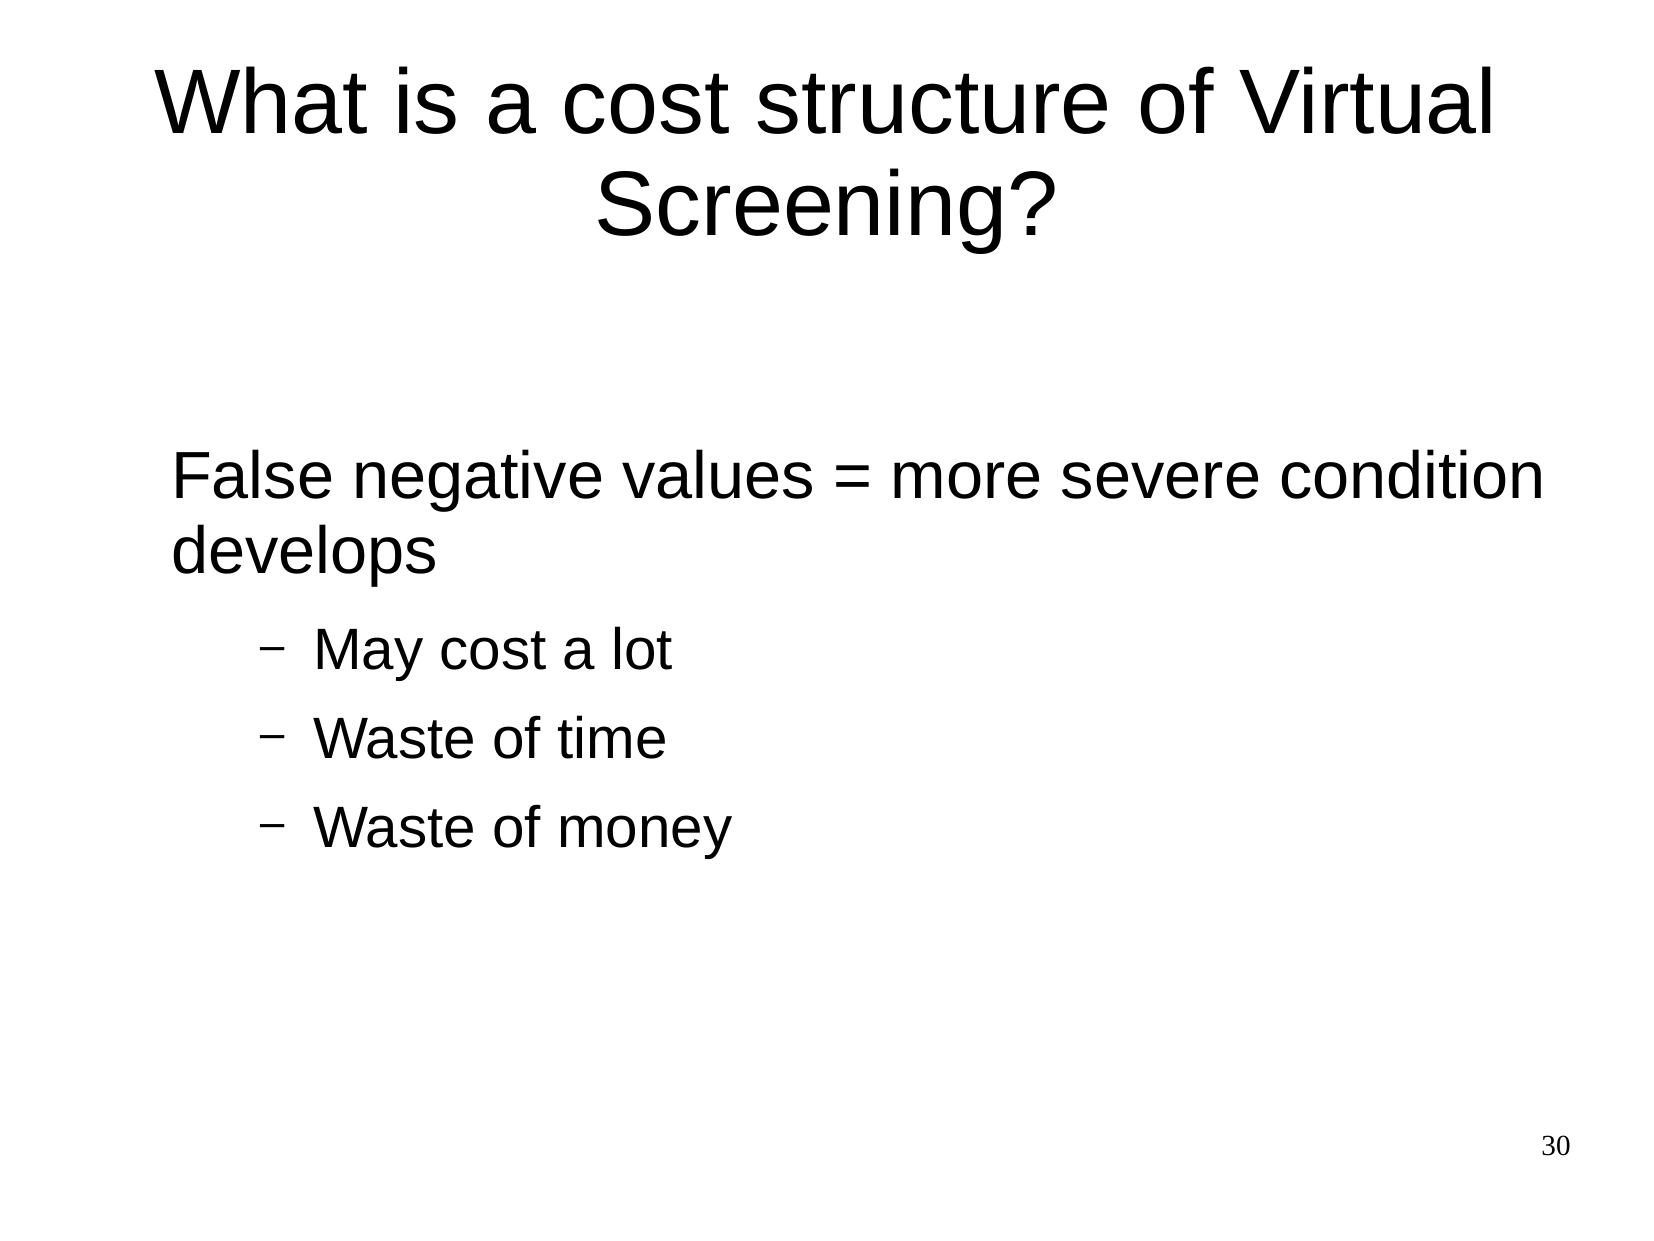

# What is a cost structure of Virtual Screening?
False negative values = more severe condition develops
May cost a lot
Waste of time
Waste of money
30